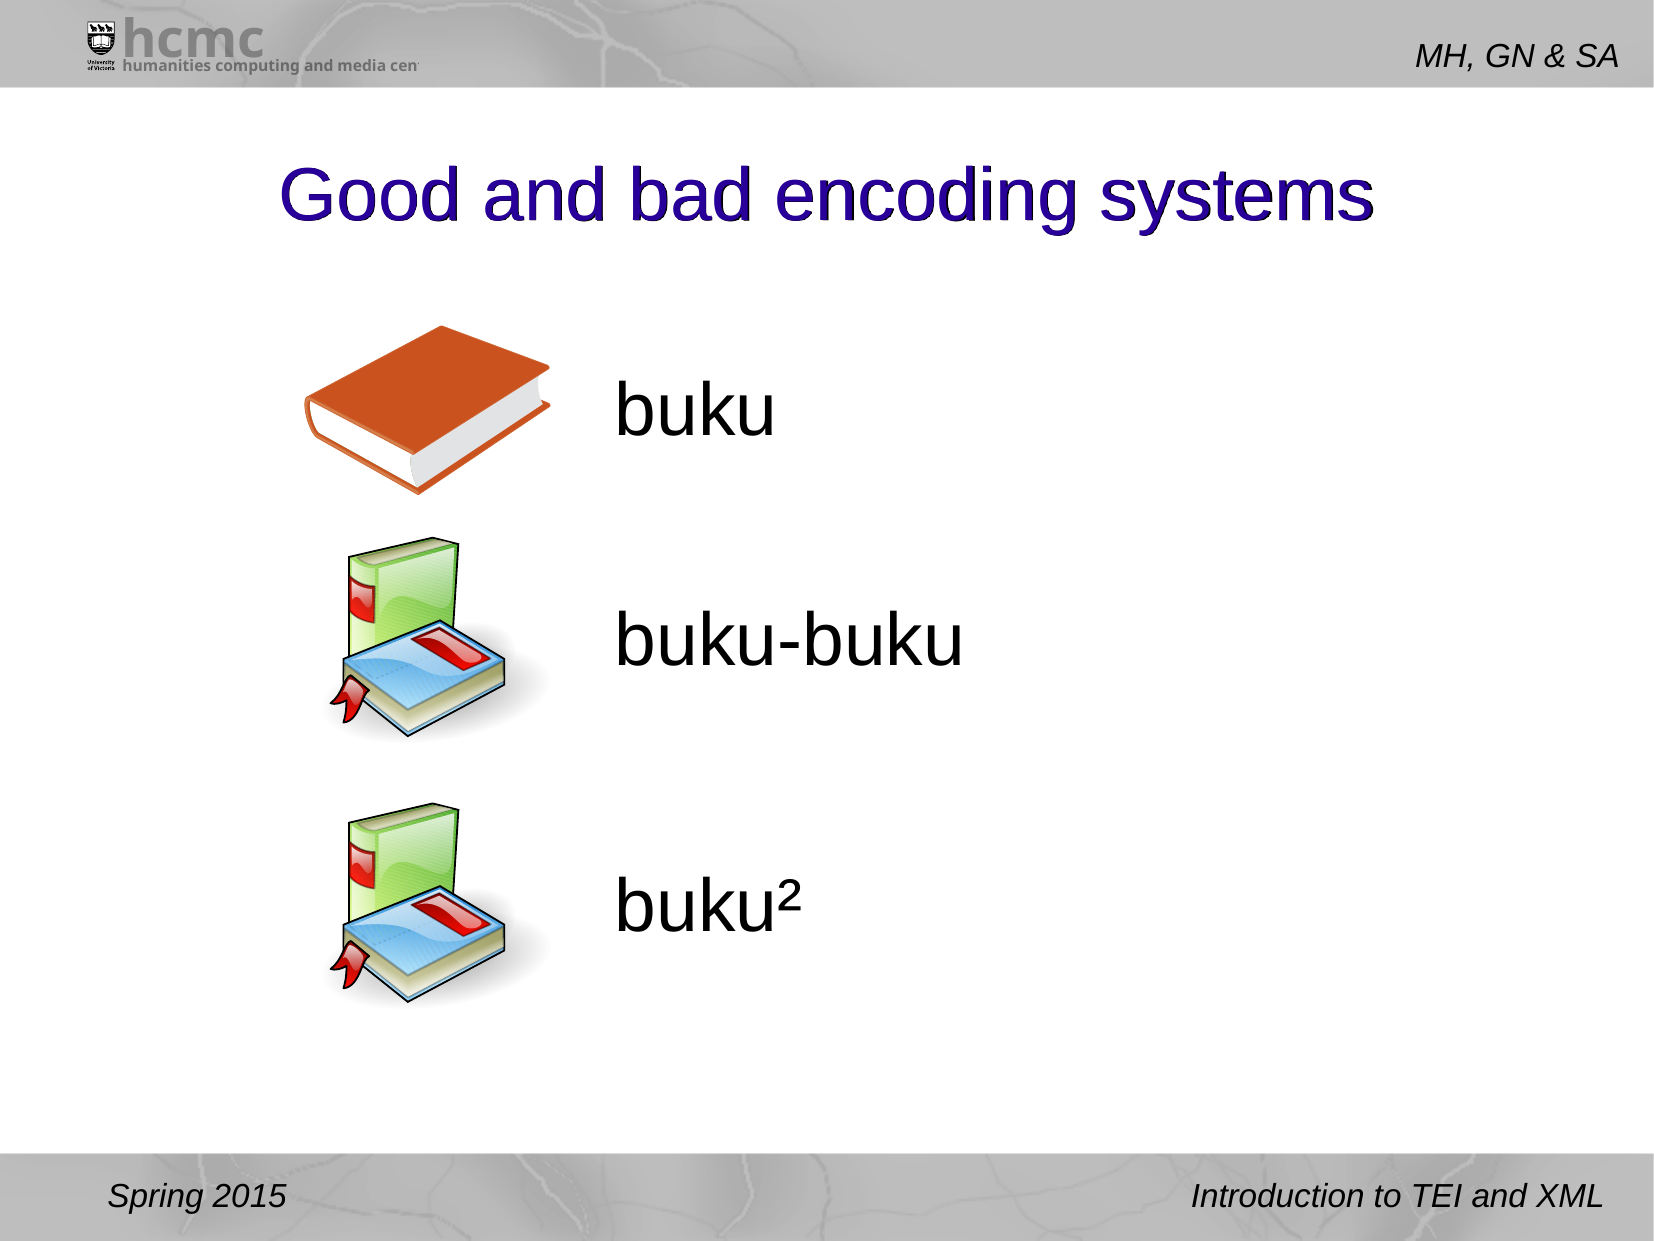

# Good and bad encoding systems
buku
buku-buku
buku²